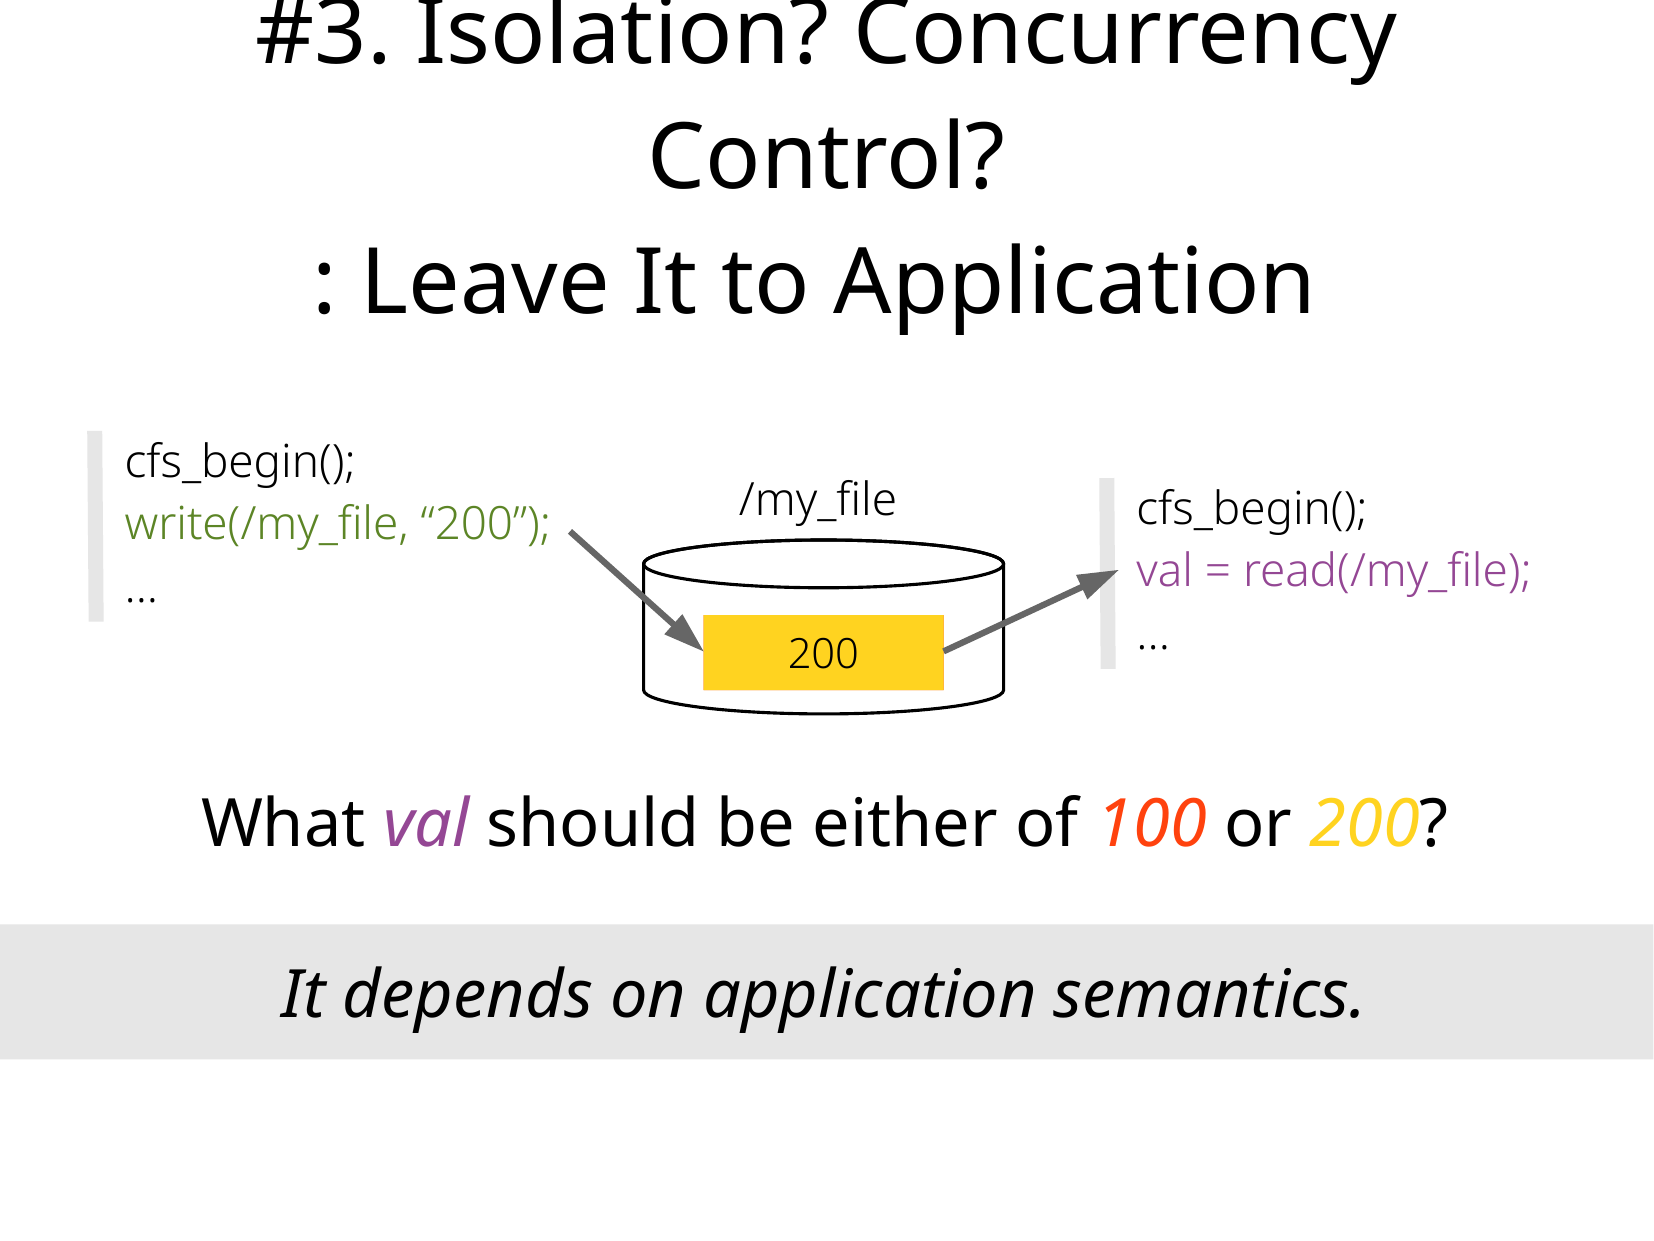

# #3. Isolation? Concurrency Control? : Leave It to Application
cfs_begin();
write(/my_file, “200”);
...
/my_file
cfs_begin();
val = read(/my_file);
...
100
200
What val should be either of 100 or 200?
It depends on application semantics.